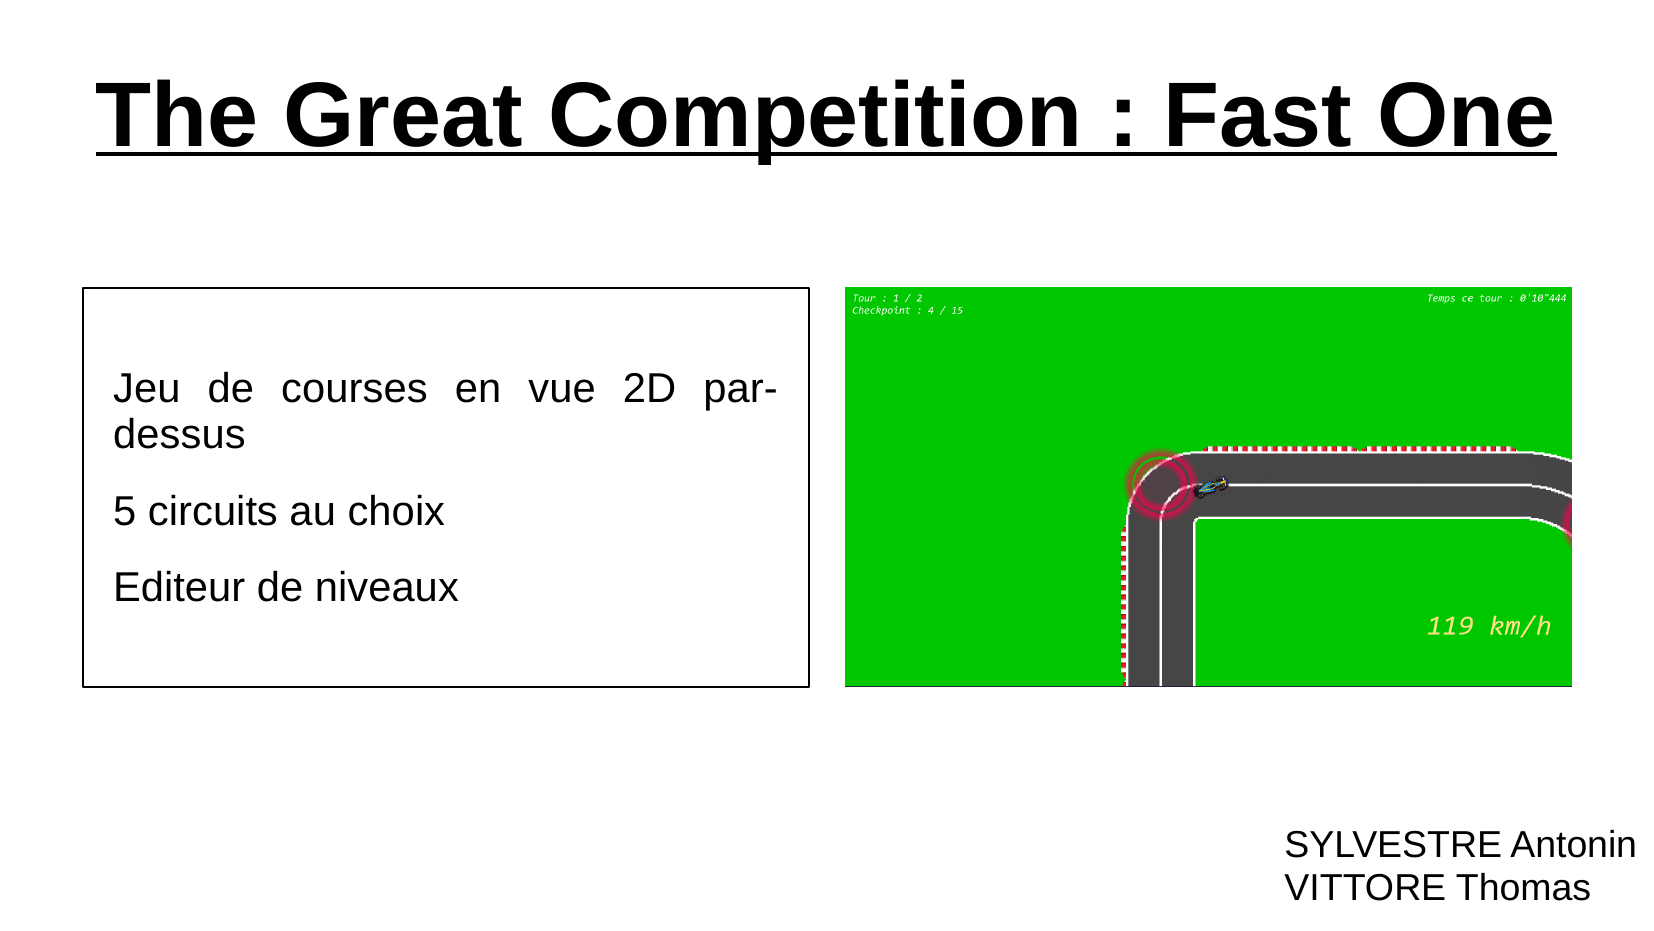

# The Great Competition : Fast One
Jeu de courses en vue 2D par-dessus
5 circuits au choix
Editeur de niveaux
SYLVESTRE Antonin
VITTORE Thomas